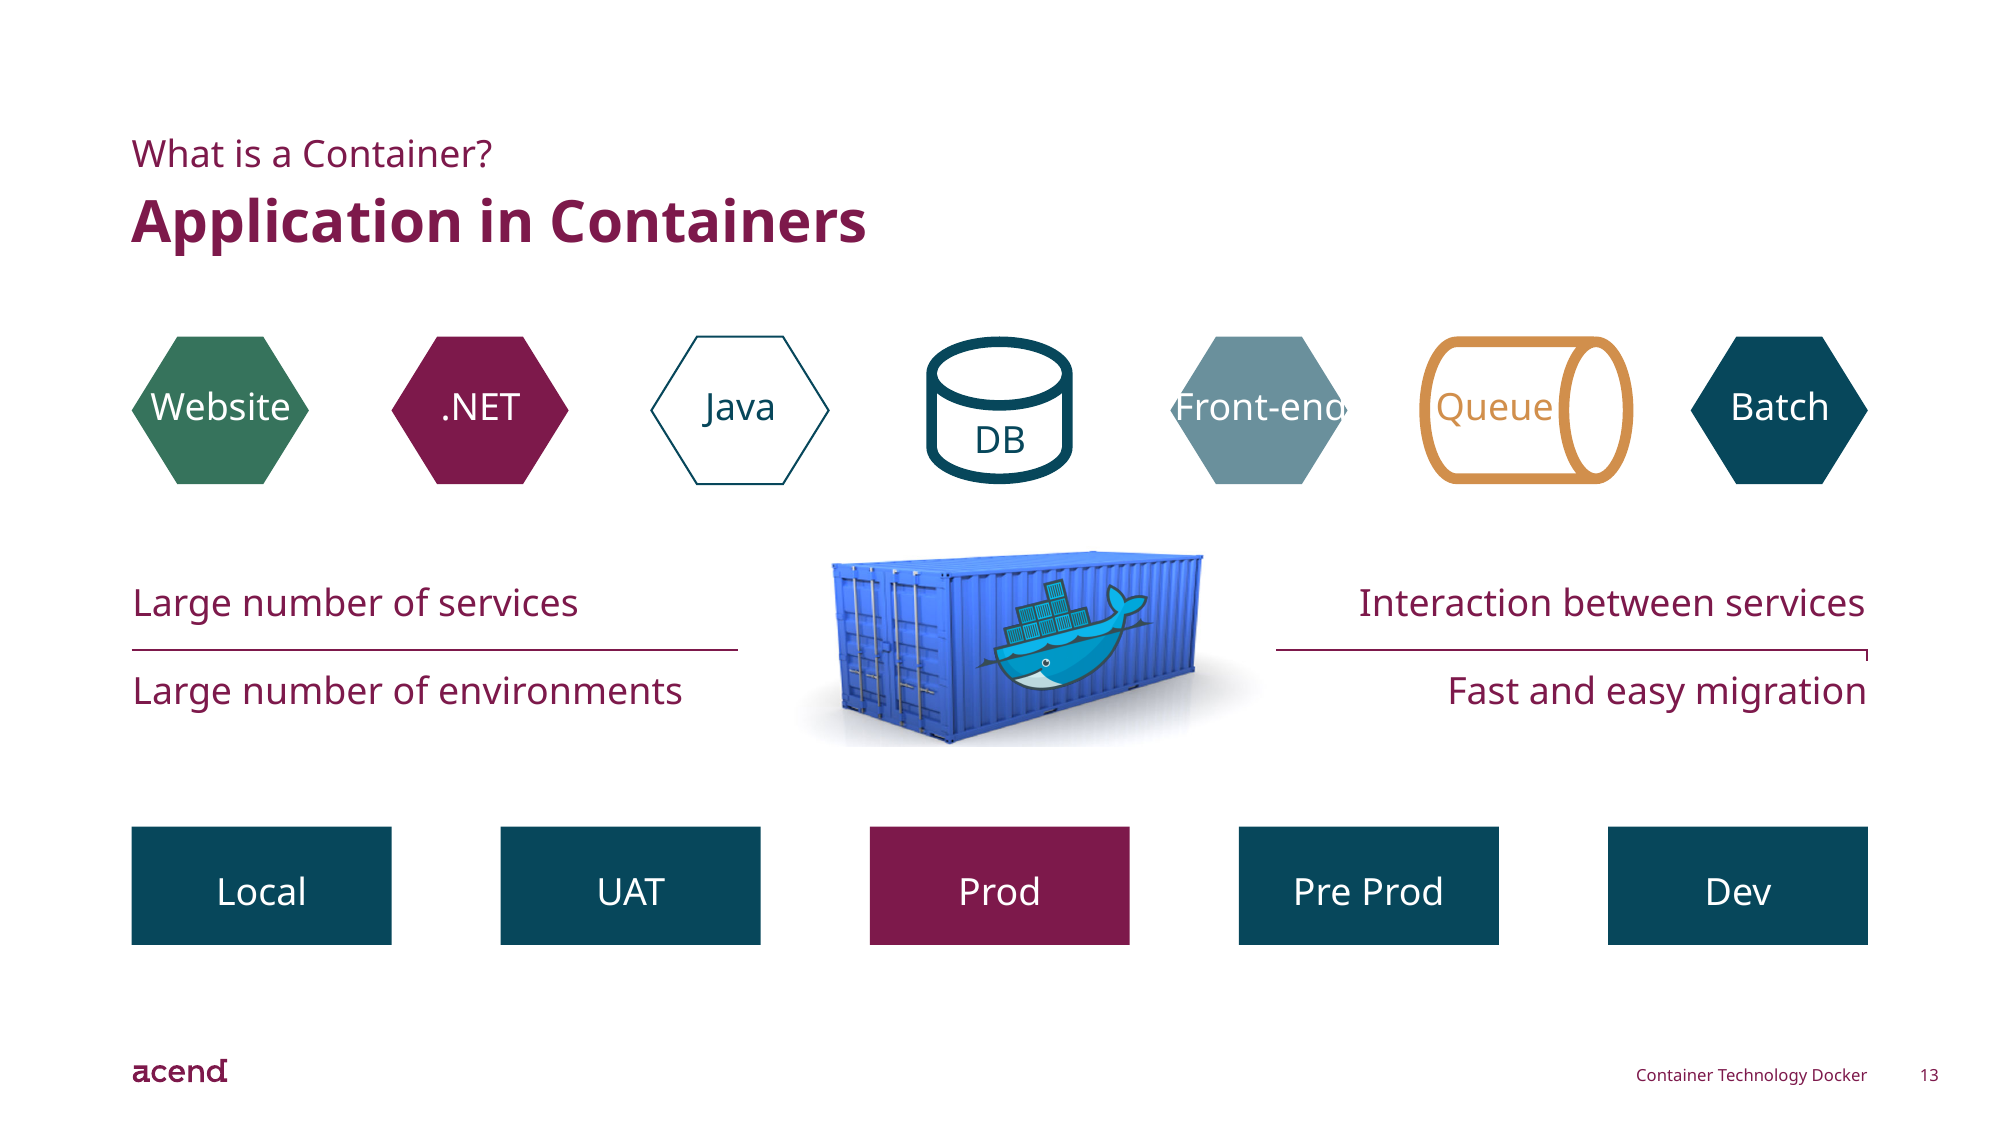

# What is a Container?
Application in Containers
DB
Queue
Website
.NET
Java
Front-end
Batch
Large number of services
Interaction between services
Large number of environments
Fast and easy migration
Local
UAT
Prod
Pre Prod
Dev
Container Technology Docker
13